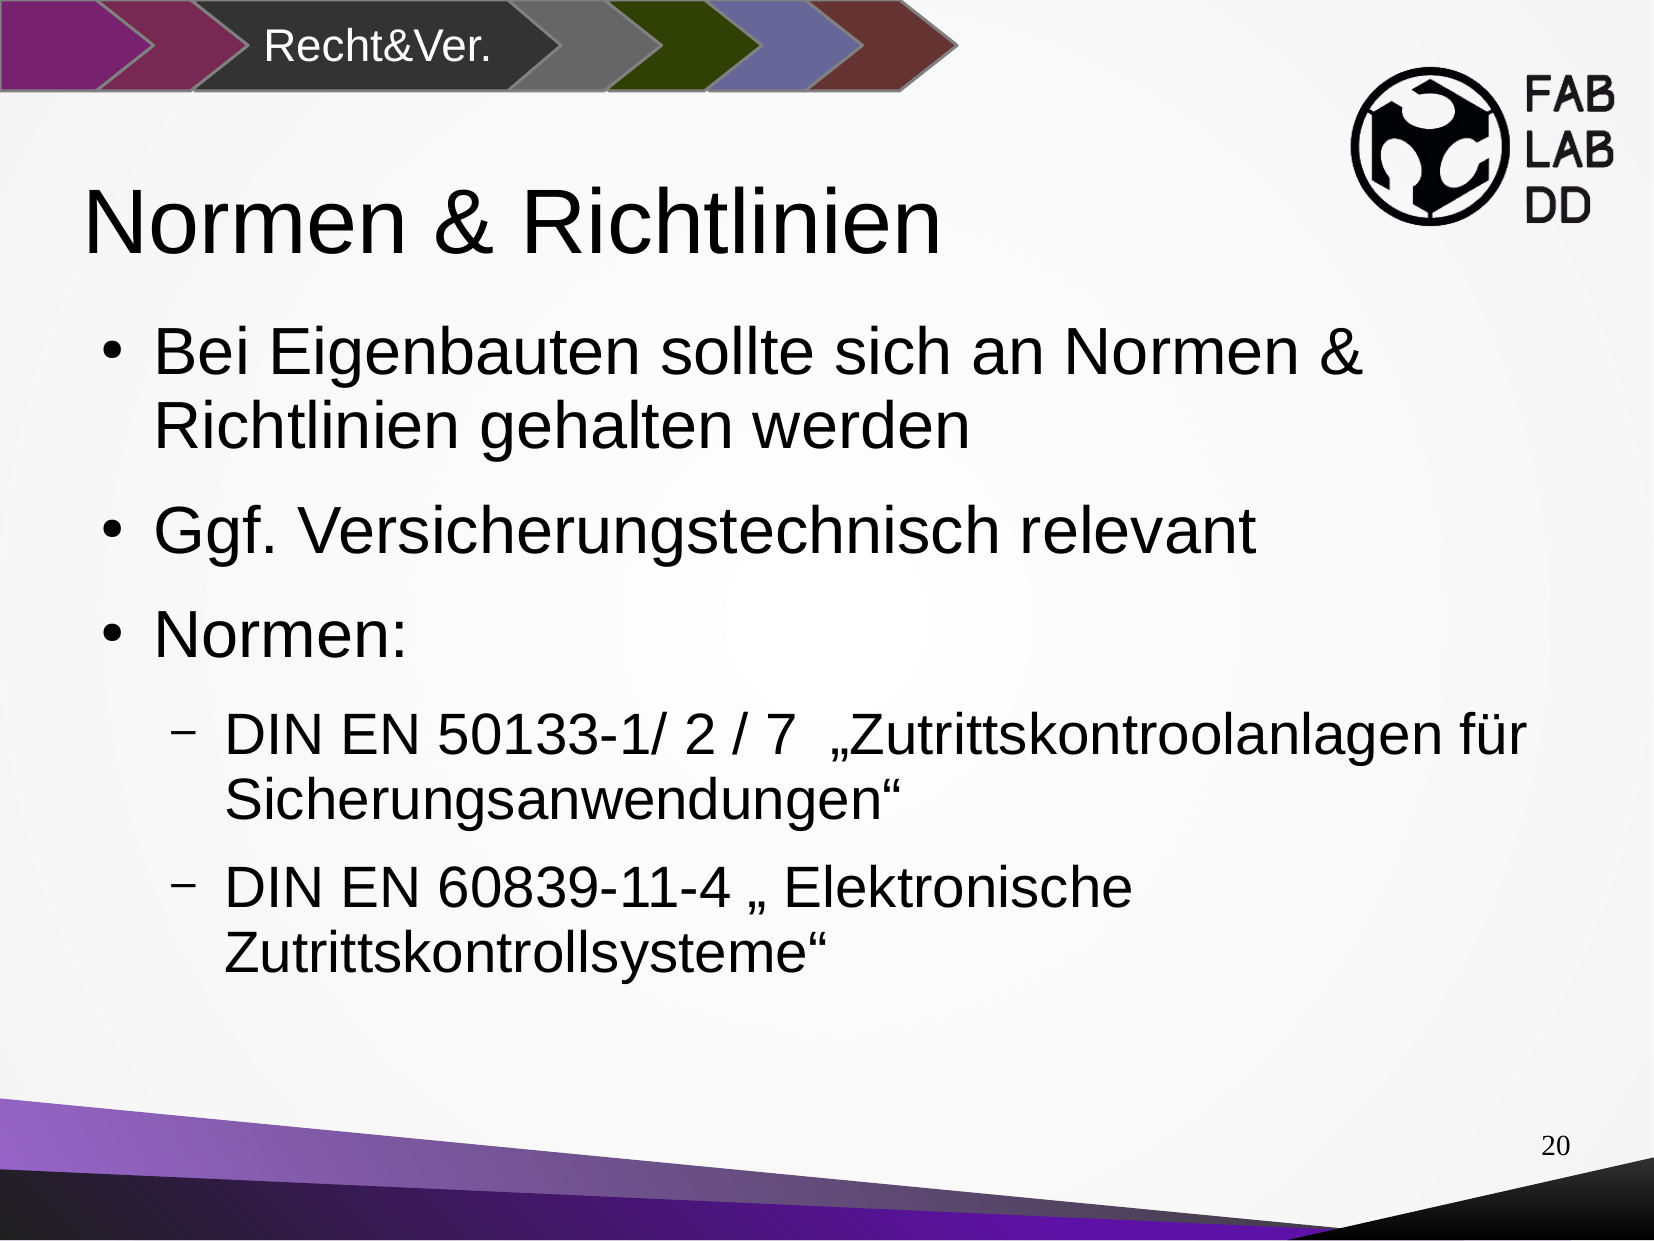

Recht&Ver.
# Normen & Richtlinien
Bei Eigenbauten sollte sich an Normen & Richtlinien gehalten werden
Ggf. Versicherungstechnisch relevant
Normen:
DIN EN 50133-1/ 2 / 7 „Zutrittskontroolanlagen für Sicherungsanwendungen“
DIN EN 60839-11-4 „ Elektronische Zutrittskontrollsysteme“